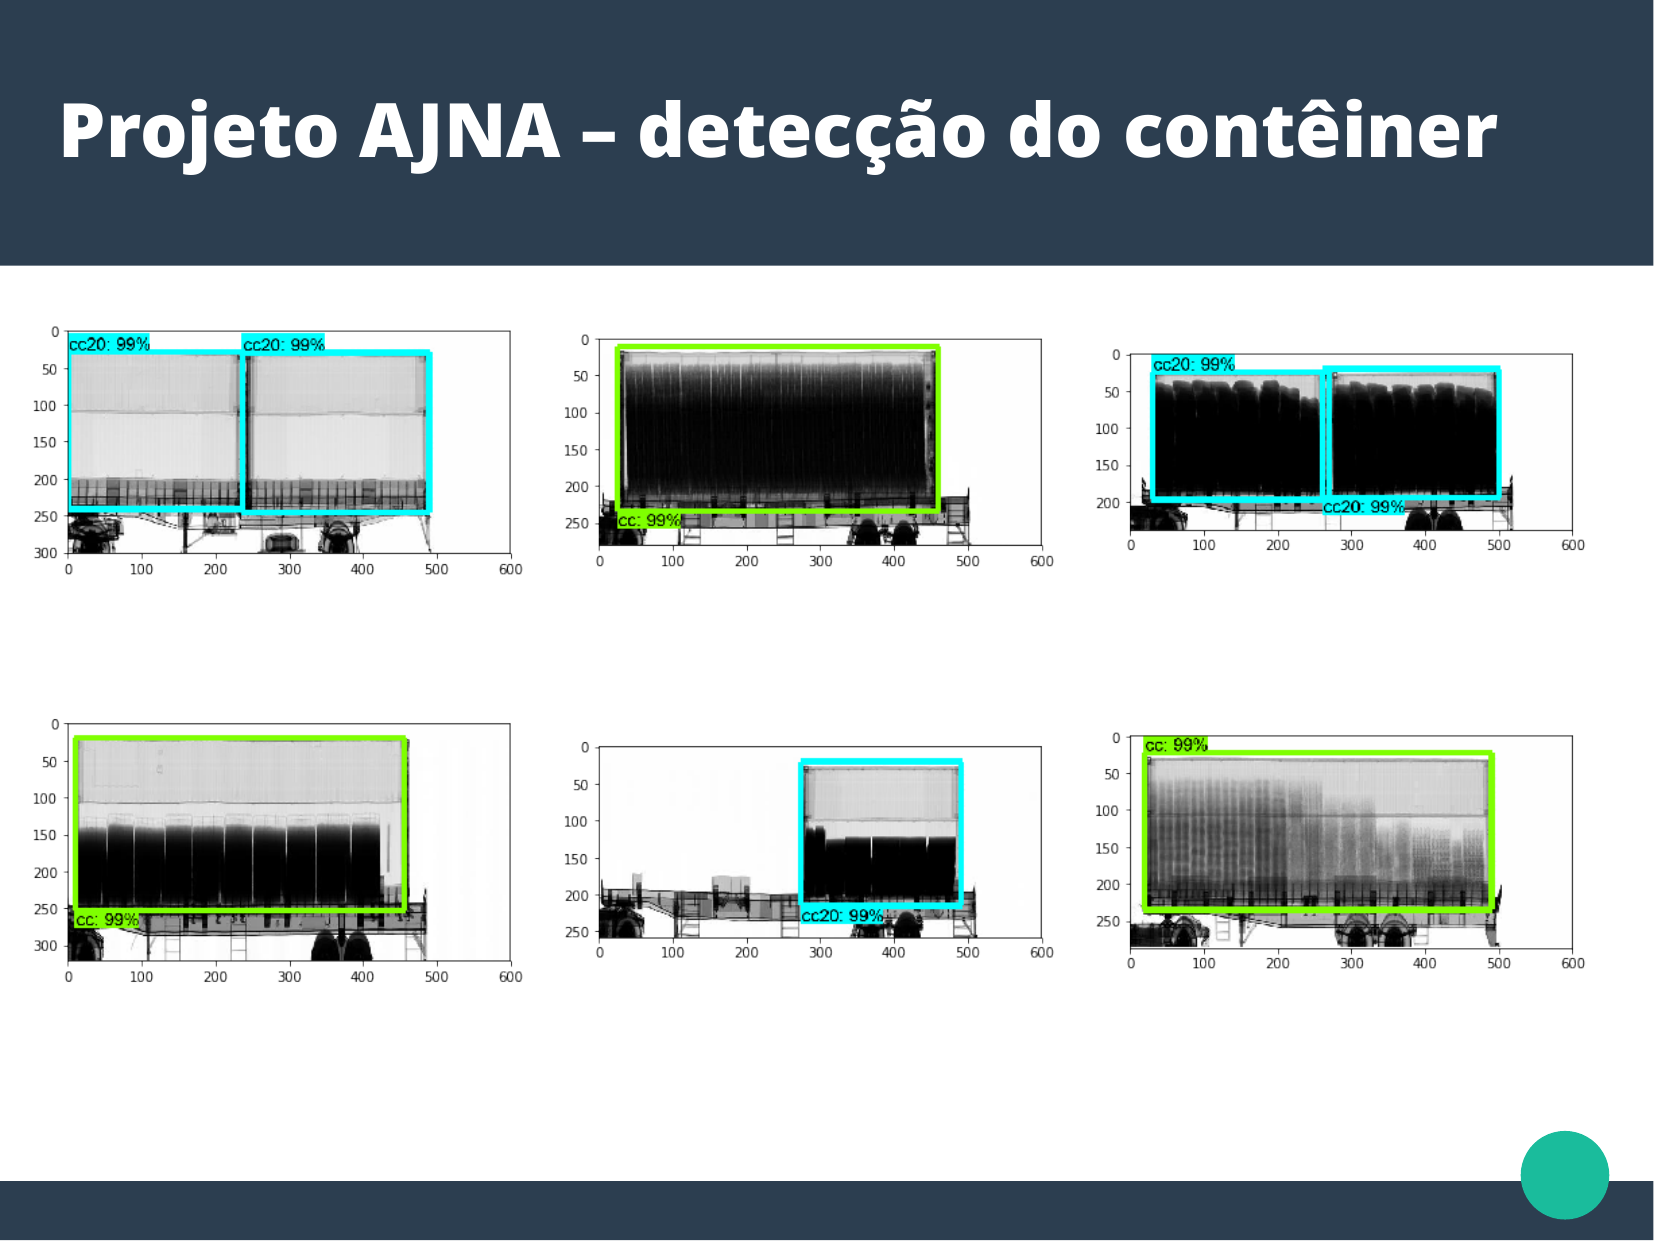

# Projeto AJNA – detecção do contêiner